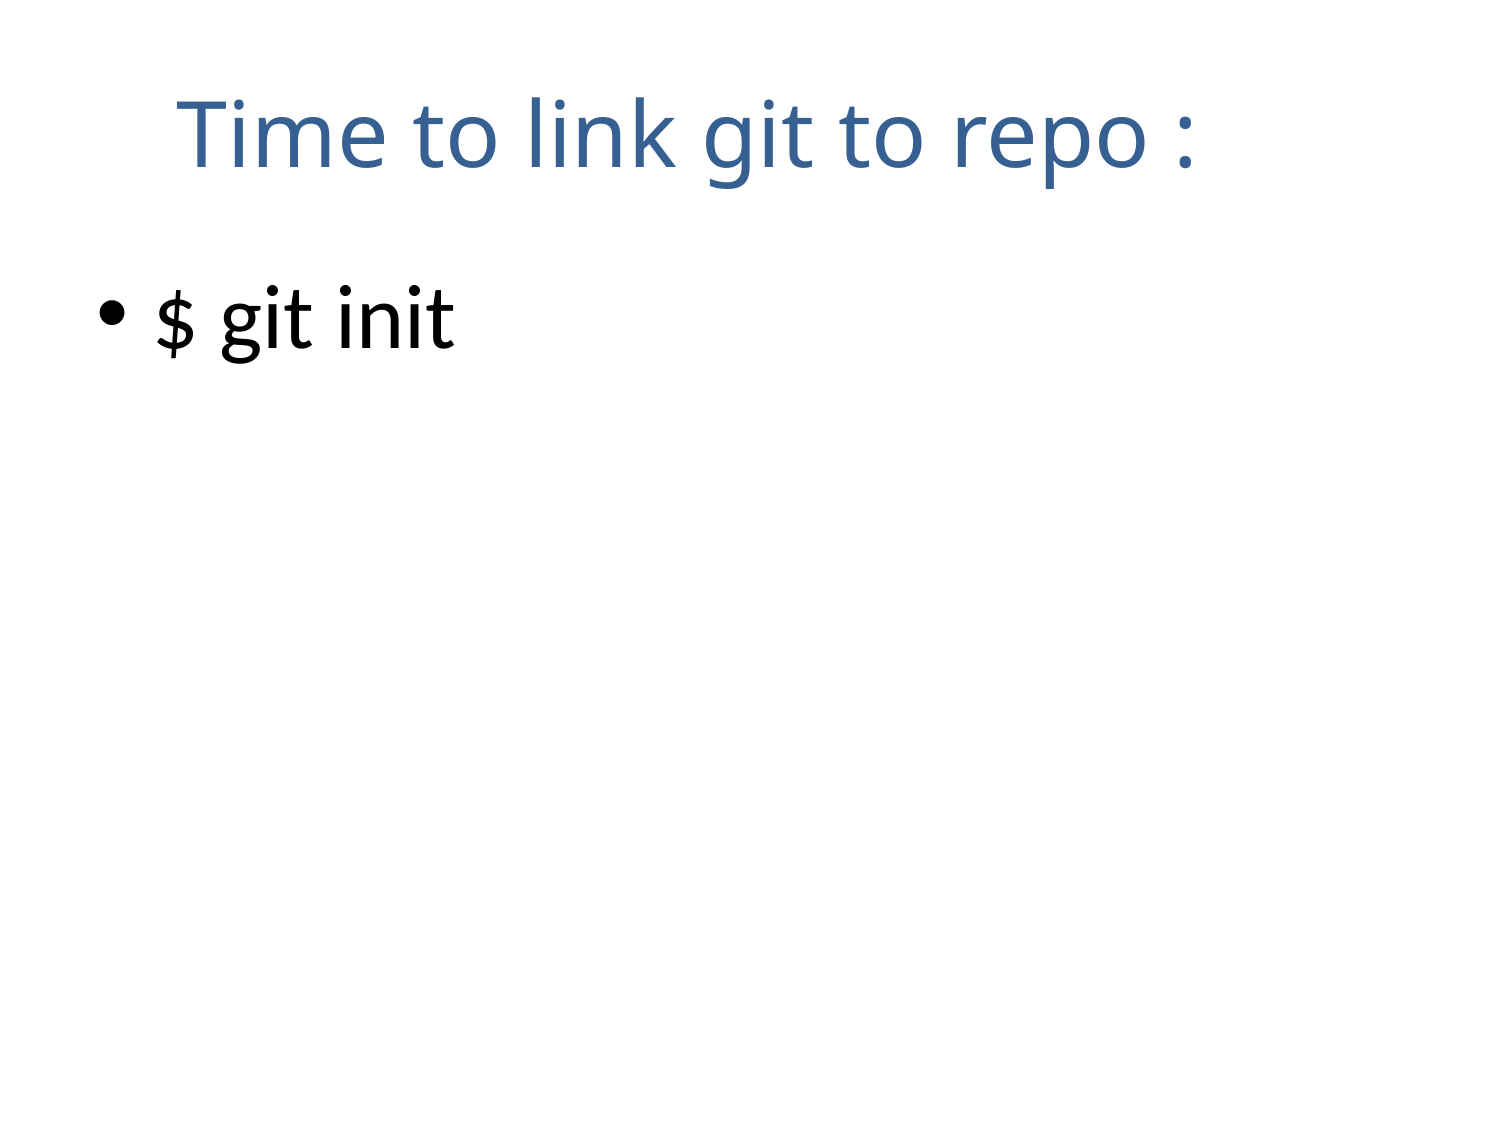

# Time to link git to repo :
$ git init